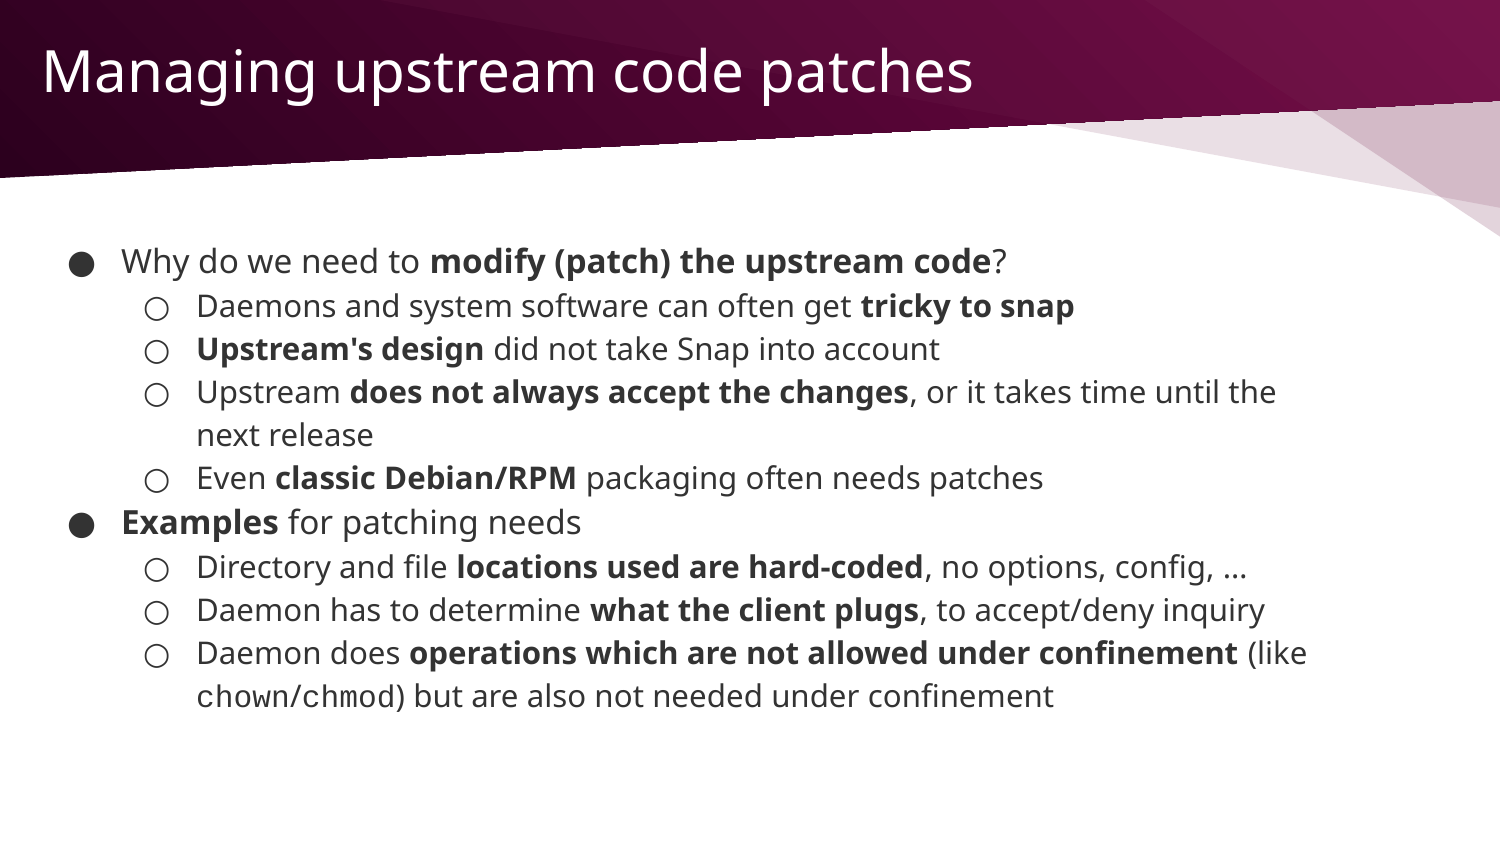

# Managing upstream code patches
Why do we need to modify (patch) the upstream code?
Daemons and system software can often get tricky to snap
Upstream's design did not take Snap into account
Upstream does not always accept the changes, or it takes time until the next release
Even classic Debian/RPM packaging often needs patches
Examples for patching needs
Directory and file locations used are hard-coded, no options, config, …
Daemon has to determine what the client plugs, to accept/deny inquiry
Daemon does operations which are not allowed under confinement (like chown/chmod) but are also not needed under confinement